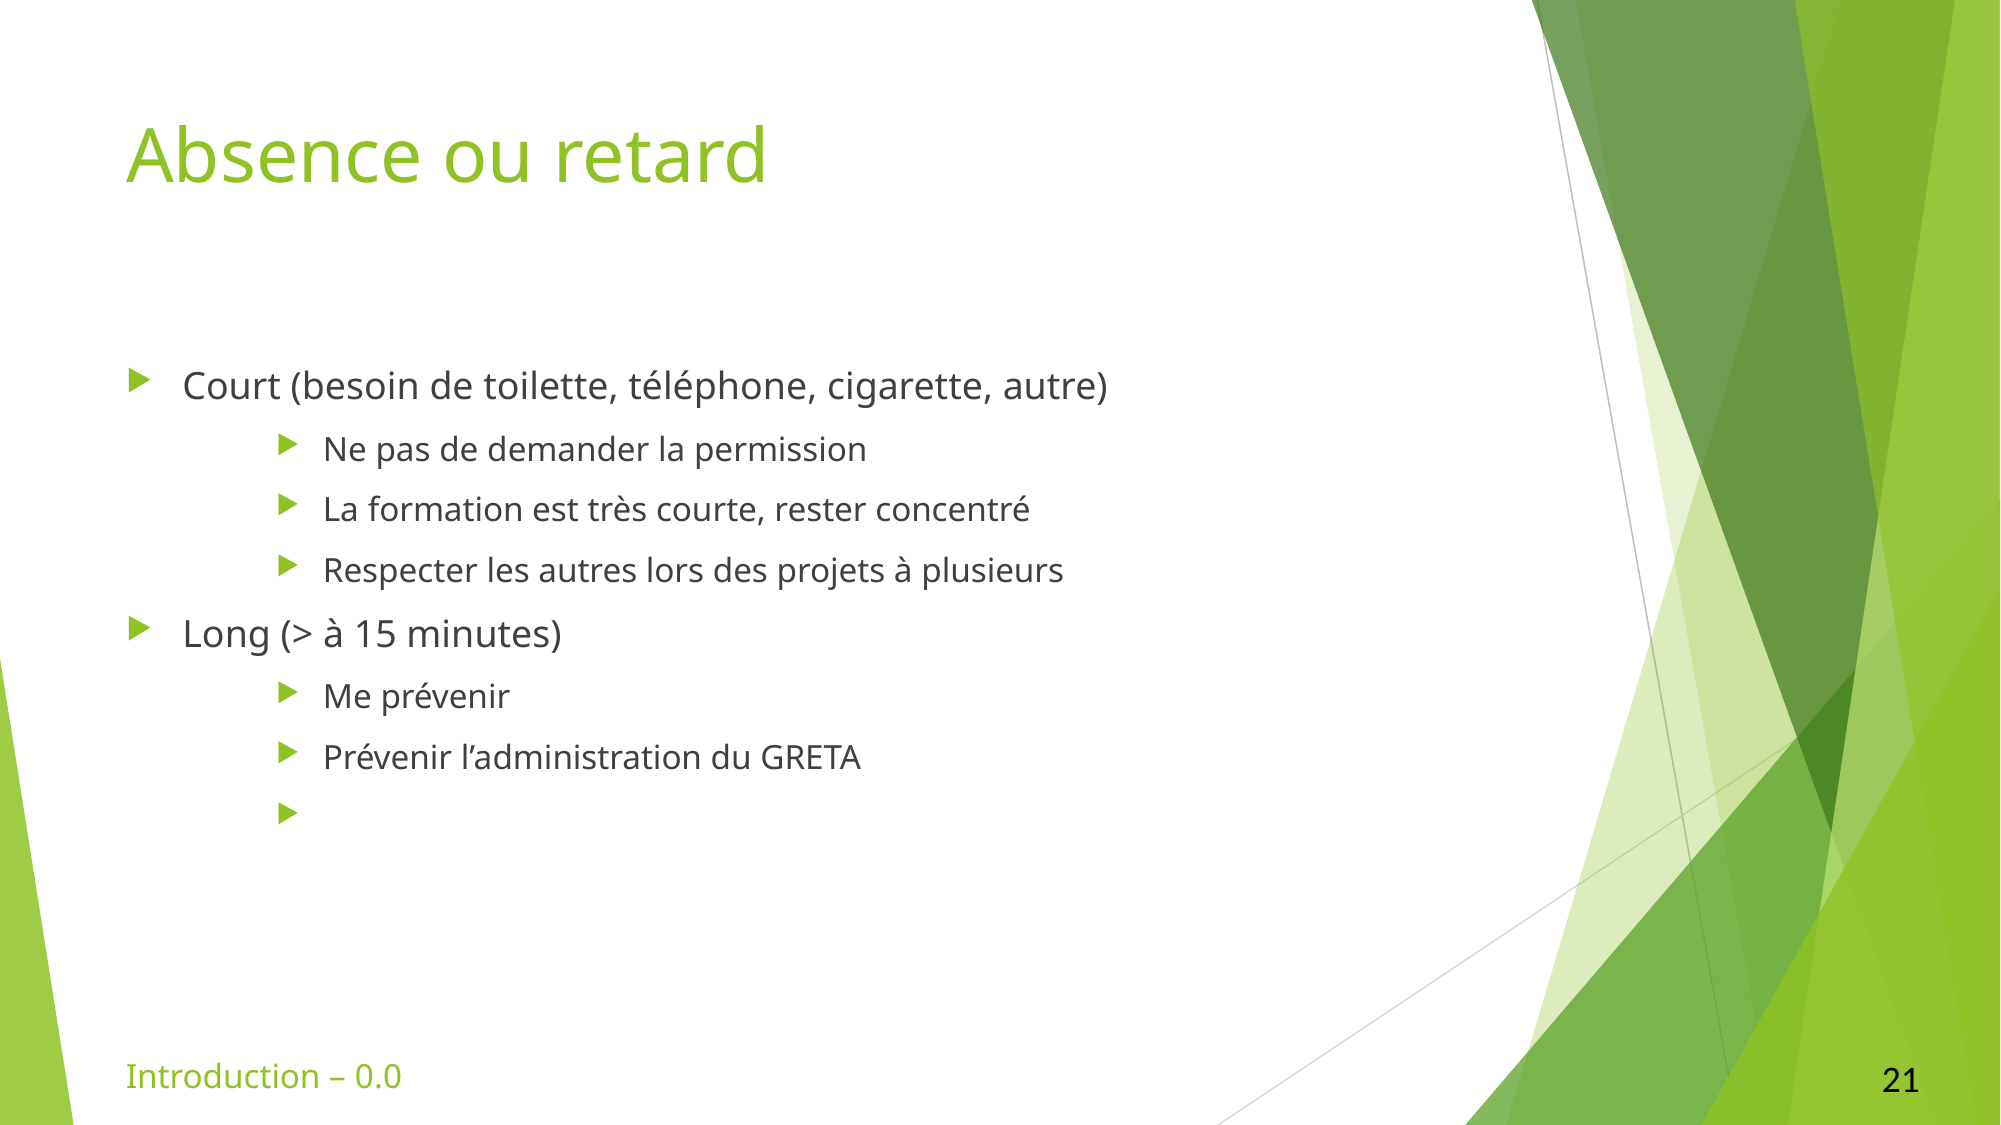

# Absence ou retard
Court (besoin de toilette, téléphone, cigarette, autre)
Ne pas de demander la permission
La formation est très courte, rester concentré
Respecter les autres lors des projets à plusieurs
Long (> à 15 minutes)
Me prévenir
Prévenir l’administration du GRETA
Introduction – 0.0